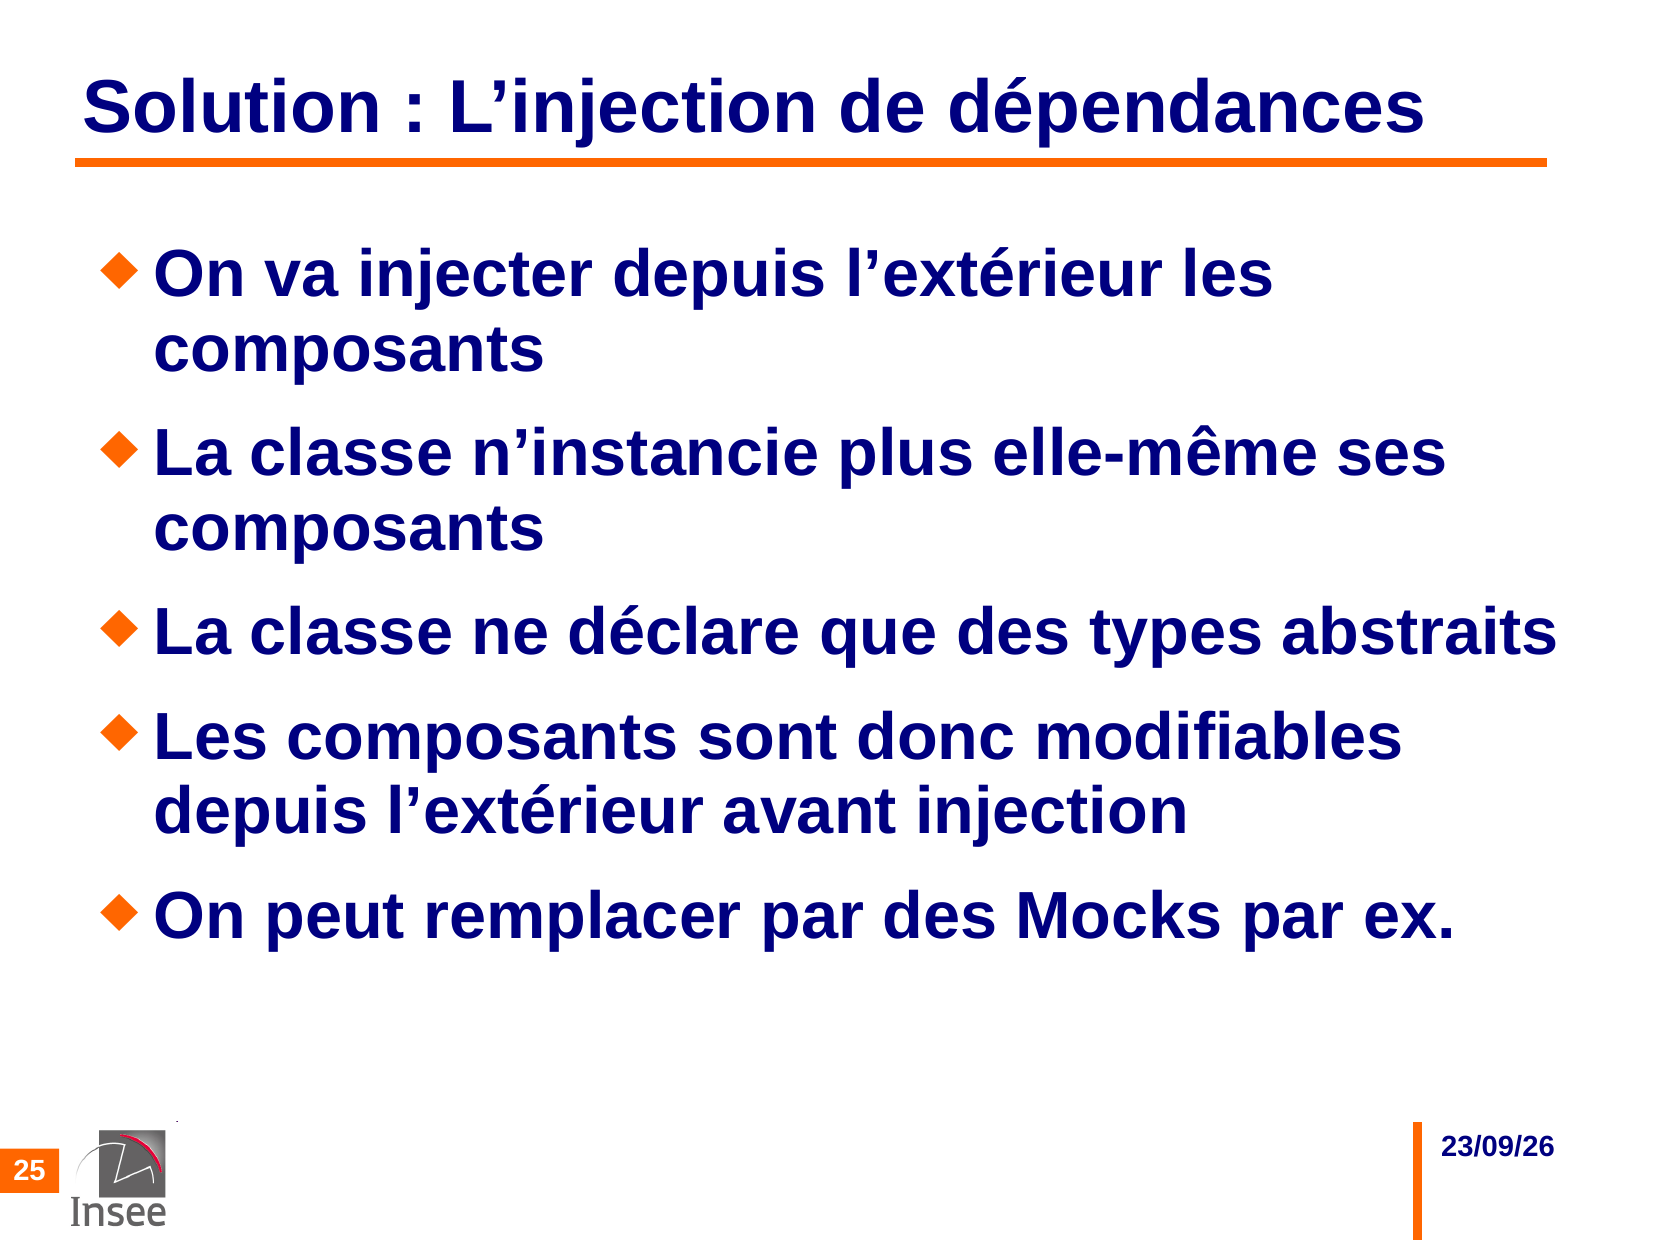

# Solution : L’injection de dépendances
On va injecter depuis l’extérieur les composants
La classe n’instancie plus elle-même ses composants
La classe ne déclare que des types abstraits
Les composants sont donc modifiables depuis l’extérieur avant injection
On peut remplacer par des Mocks par ex.
25